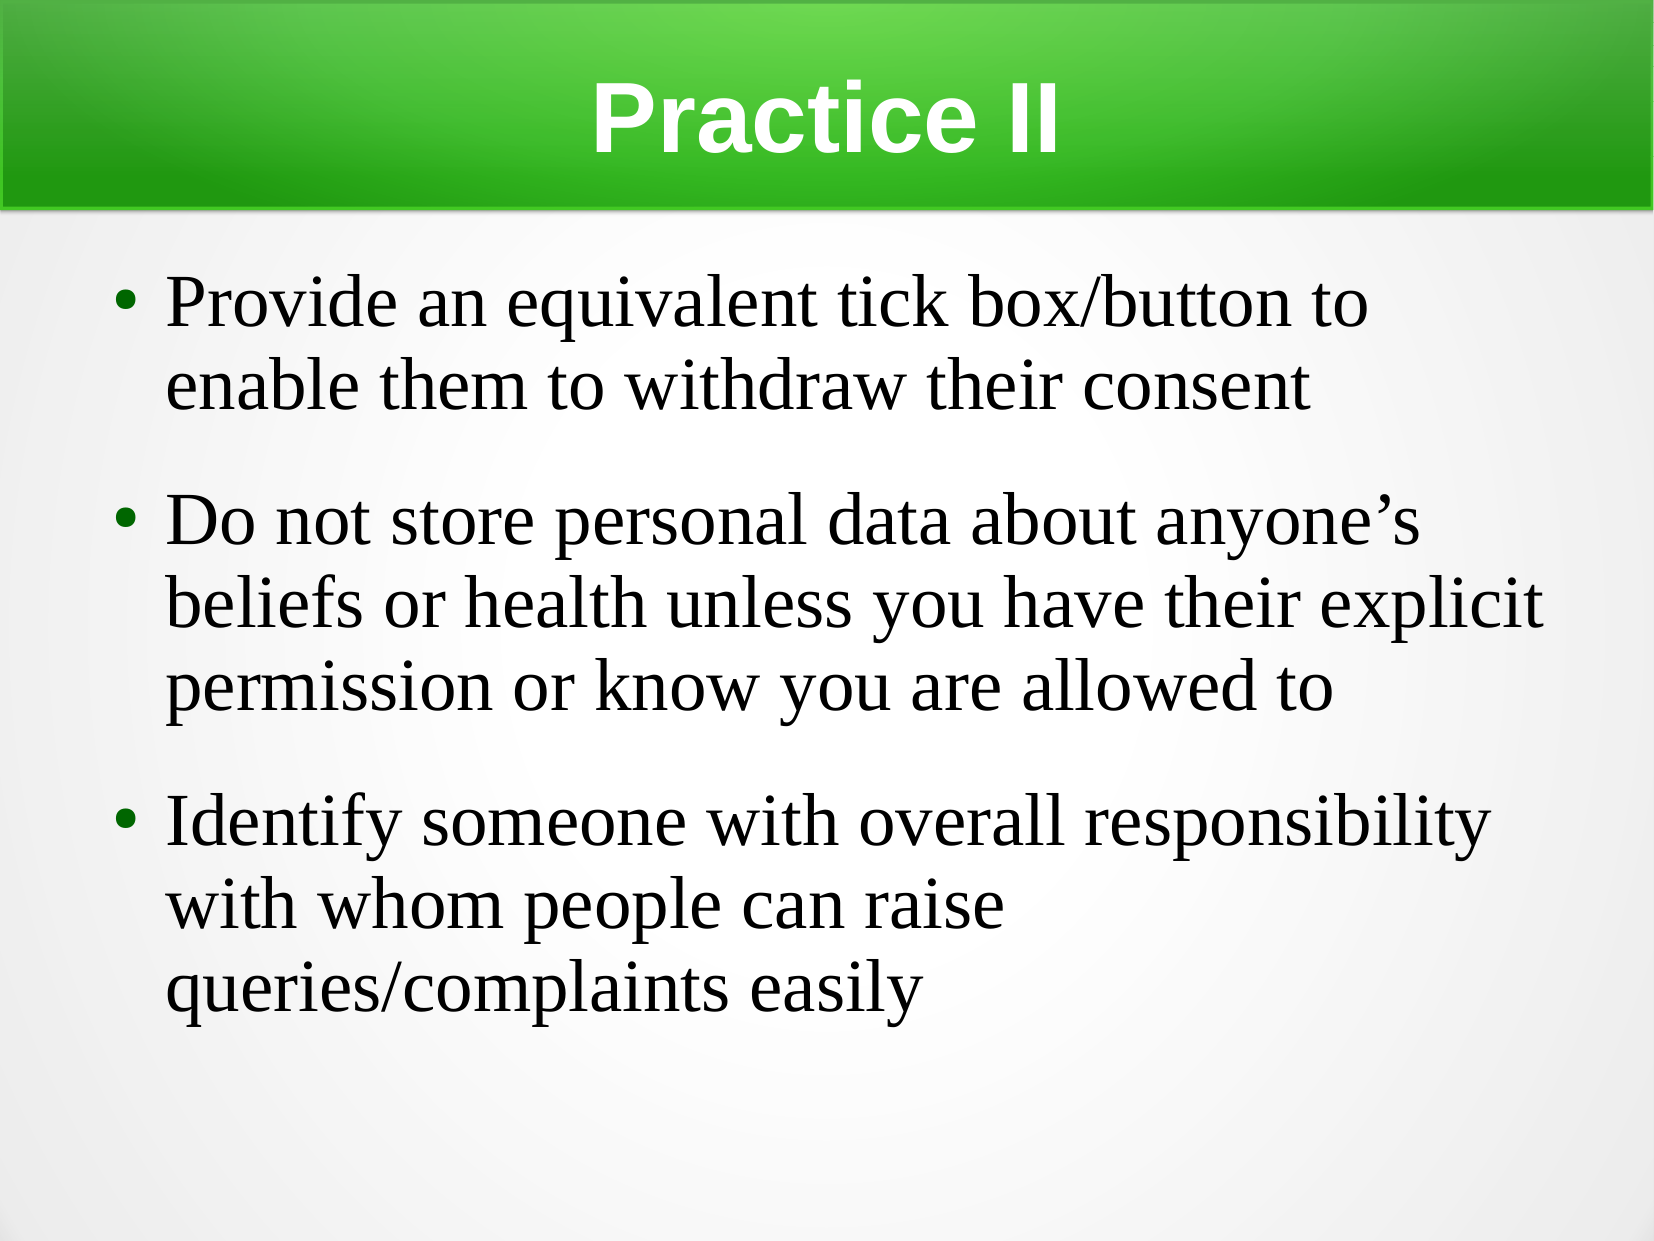

# Practice II
Provide an equivalent tick box/button to enable them to withdraw their consent
Do not store personal data about anyone’s beliefs or health unless you have their explicit permission or know you are allowed to
Identify someone with overall responsibility with whom people can raise queries/complaints easily